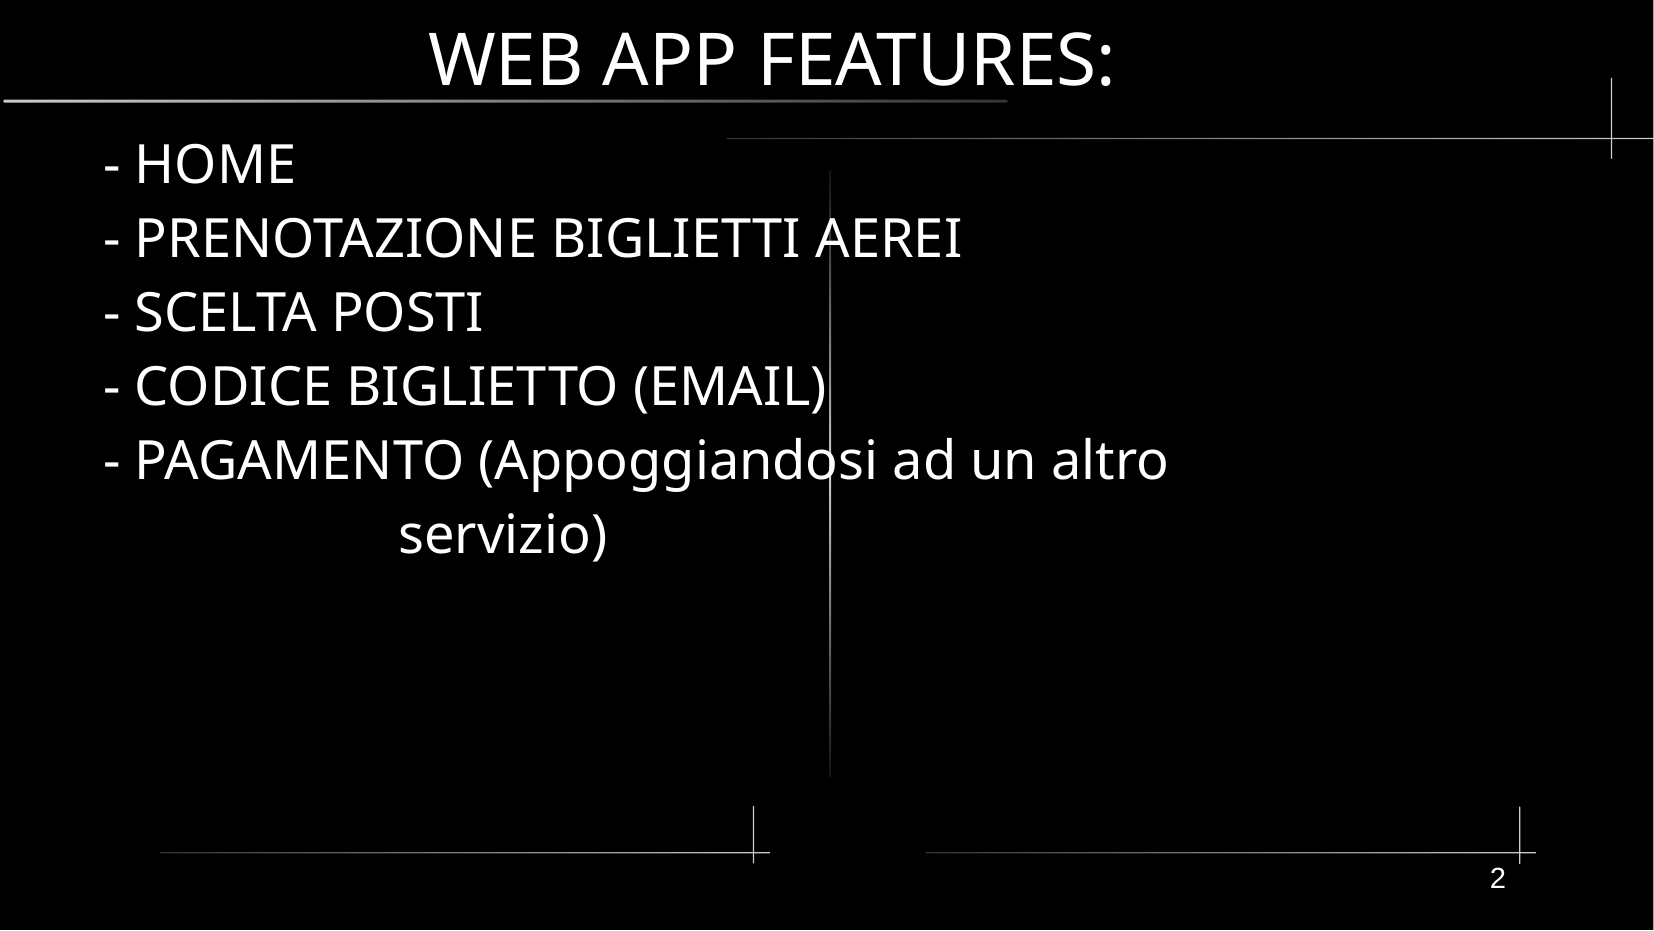

WEB APP FEATURES:
- HOME
- PRENOTAZIONE BIGLIETTI AEREI
- SCELTA POSTI
- CODICE BIGLIETTO (EMAIL)
- PAGAMENTO (Appoggiandosi ad un altro 							servizio)
2